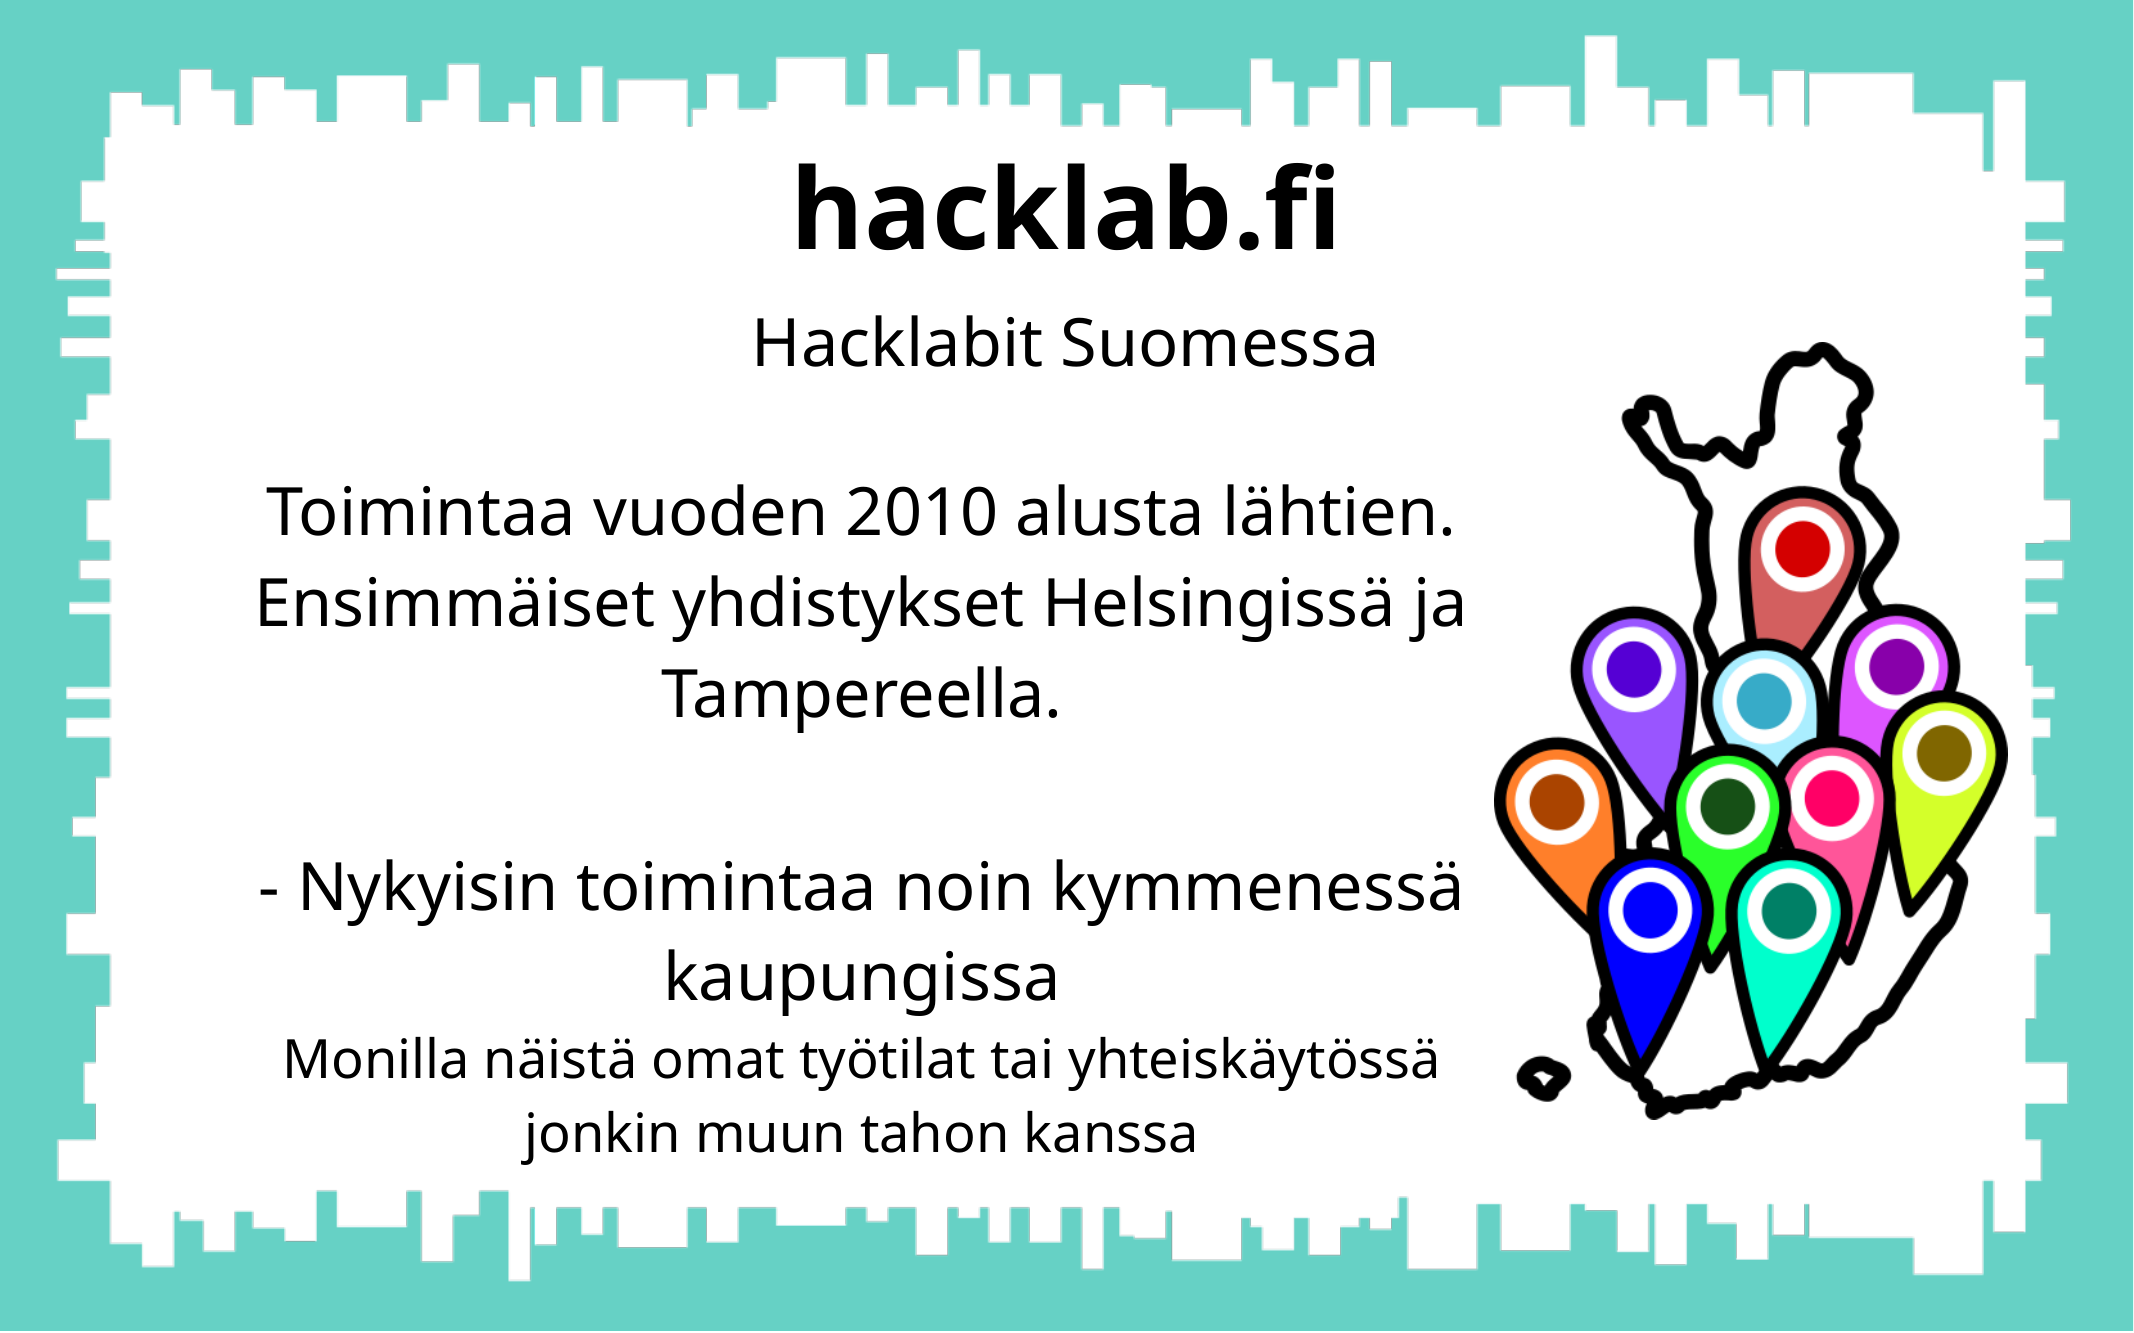

# hacklab.fi
Hacklabit Suomessa
Toimintaa vuoden 2010 alusta lähtien. Ensimmäiset yhdistykset Helsingissä ja Tampereella.
- Nykyisin toimintaa noin kymmenessä kaupungissa
Monilla näistä omat työtilat tai yhteiskäytössä
jonkin muun tahon kanssa